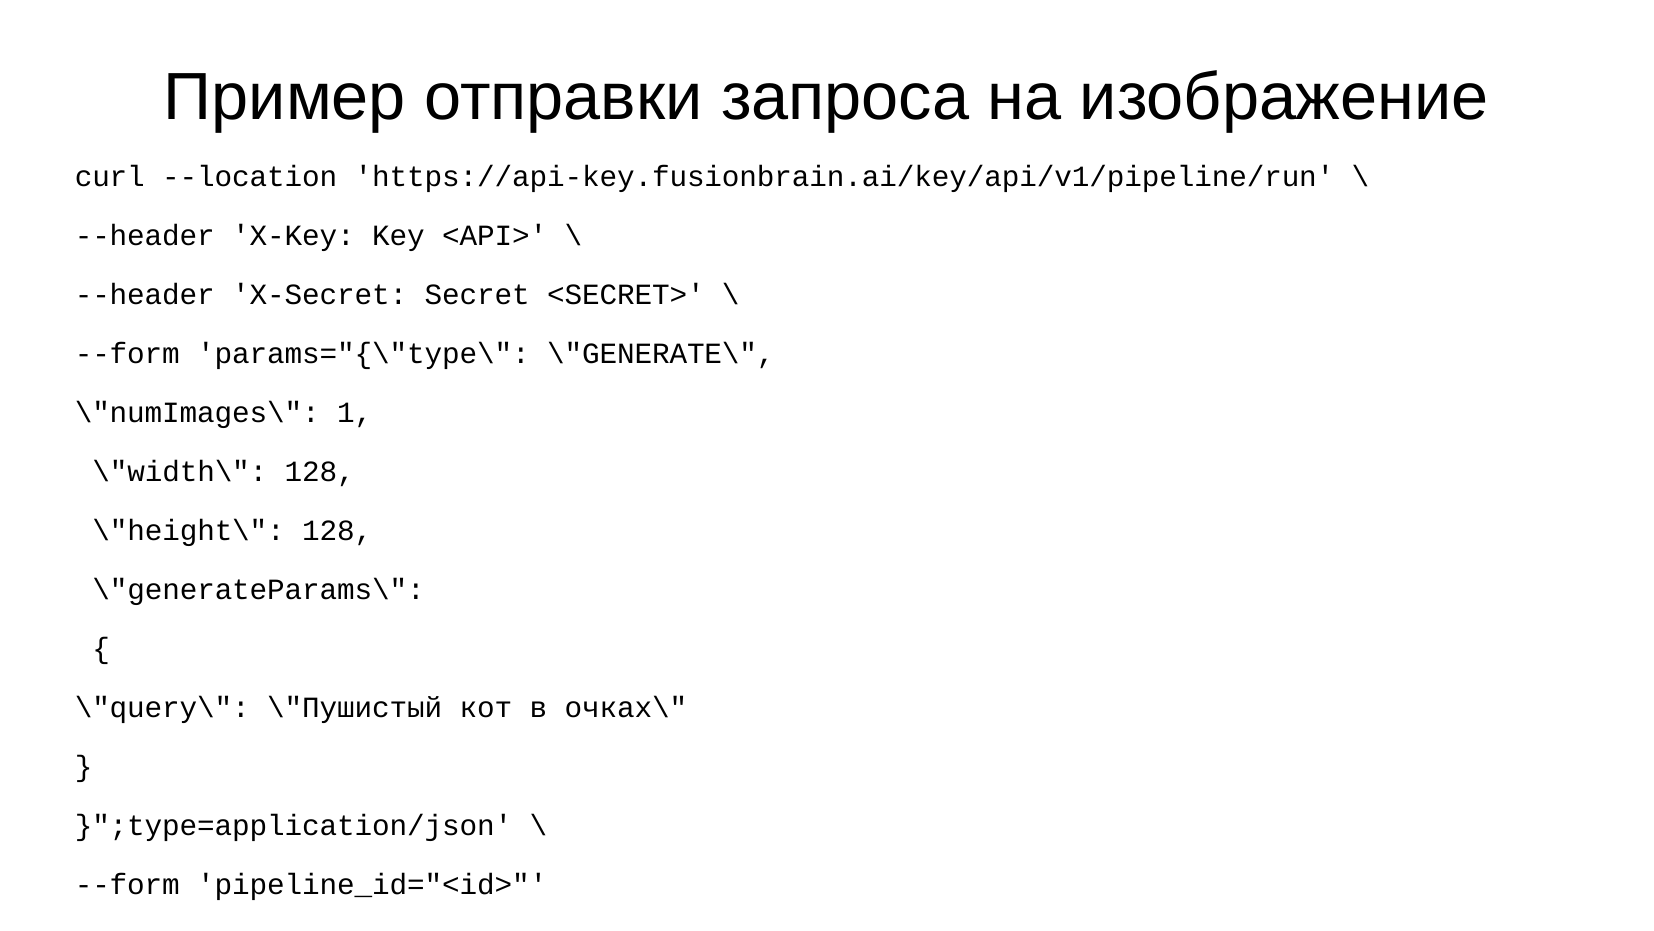

# Пример отправки запроса на изображение
curl --location 'https://api-key.fusionbrain.ai/key/api/v1/pipeline/run' \
--header 'X-Key: Key <API>' \
--header 'X-Secret: Secret <SECRET>' \
--form 'params="{\"type\": \"GENERATE\",
\"numImages\": 1,
 \"width\": 128,
 \"height\": 128,
 \"generateParams\":
 {
\"query\": \"Пушистый кот в очках\"
}
}";type=application/json' \
--form 'pipeline_id="<id>"'